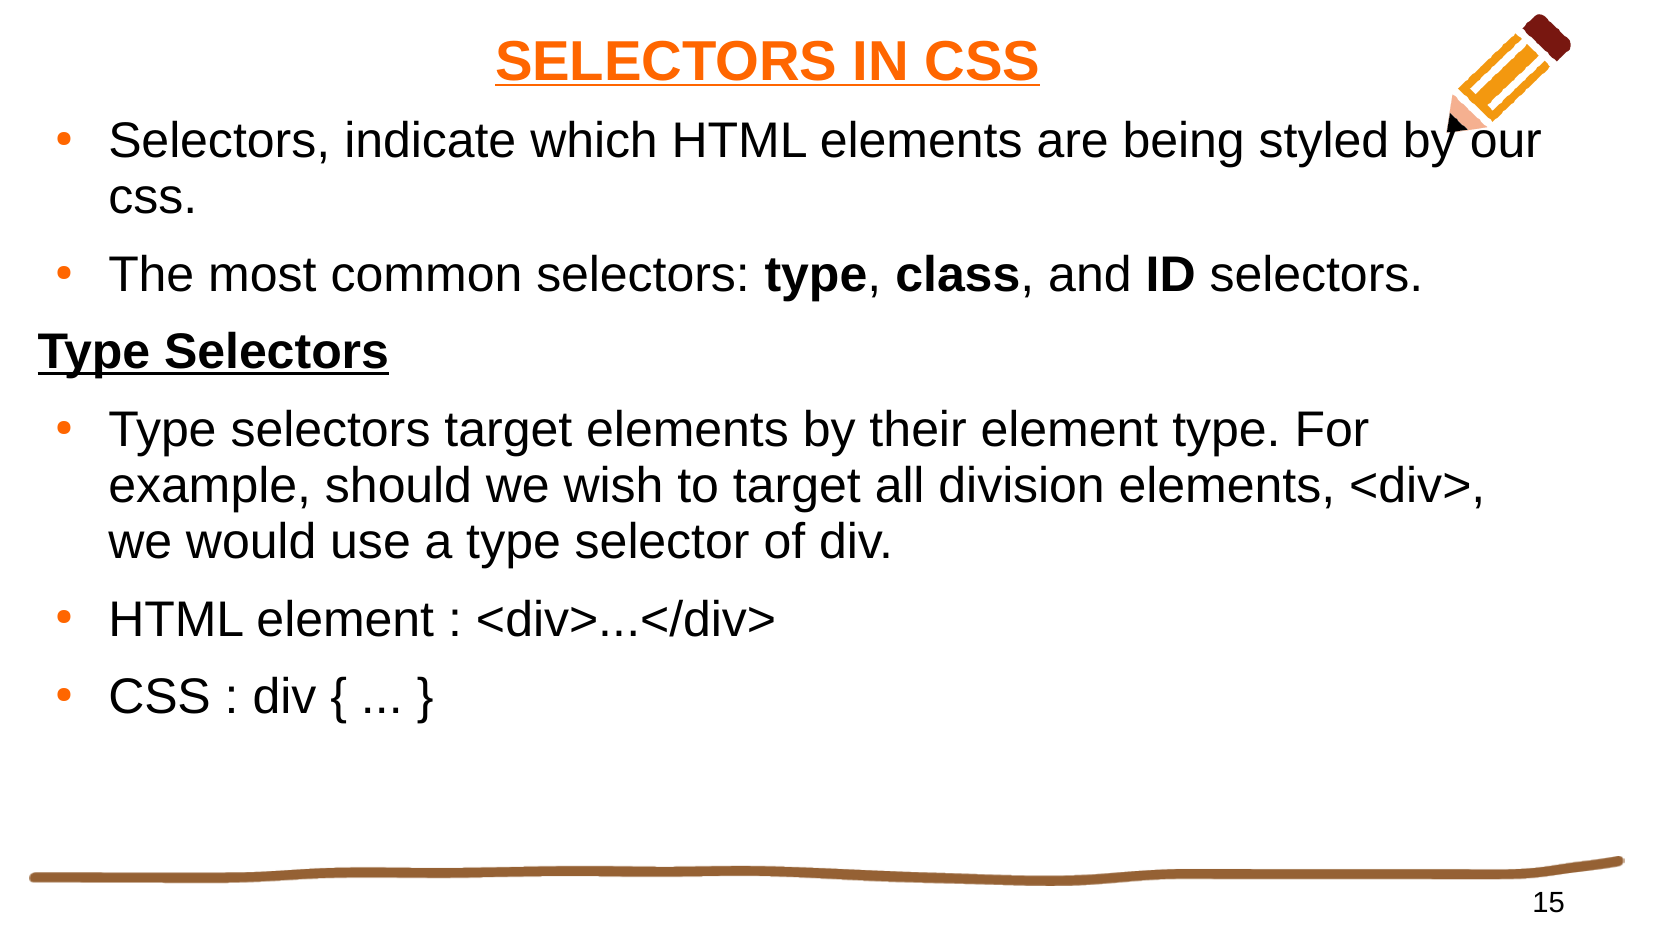

# SELECTORS IN CSS
Selectors, indicate which HTML elements are being styled by our css.
The most common selectors: type, class, and ID selectors.
Type Selectors
Type selectors target elements by their element type. For example, should we wish to target all division elements, <div>, we would use a type selector of div.
HTML element : <div>...</div>
CSS : div { ... }
15